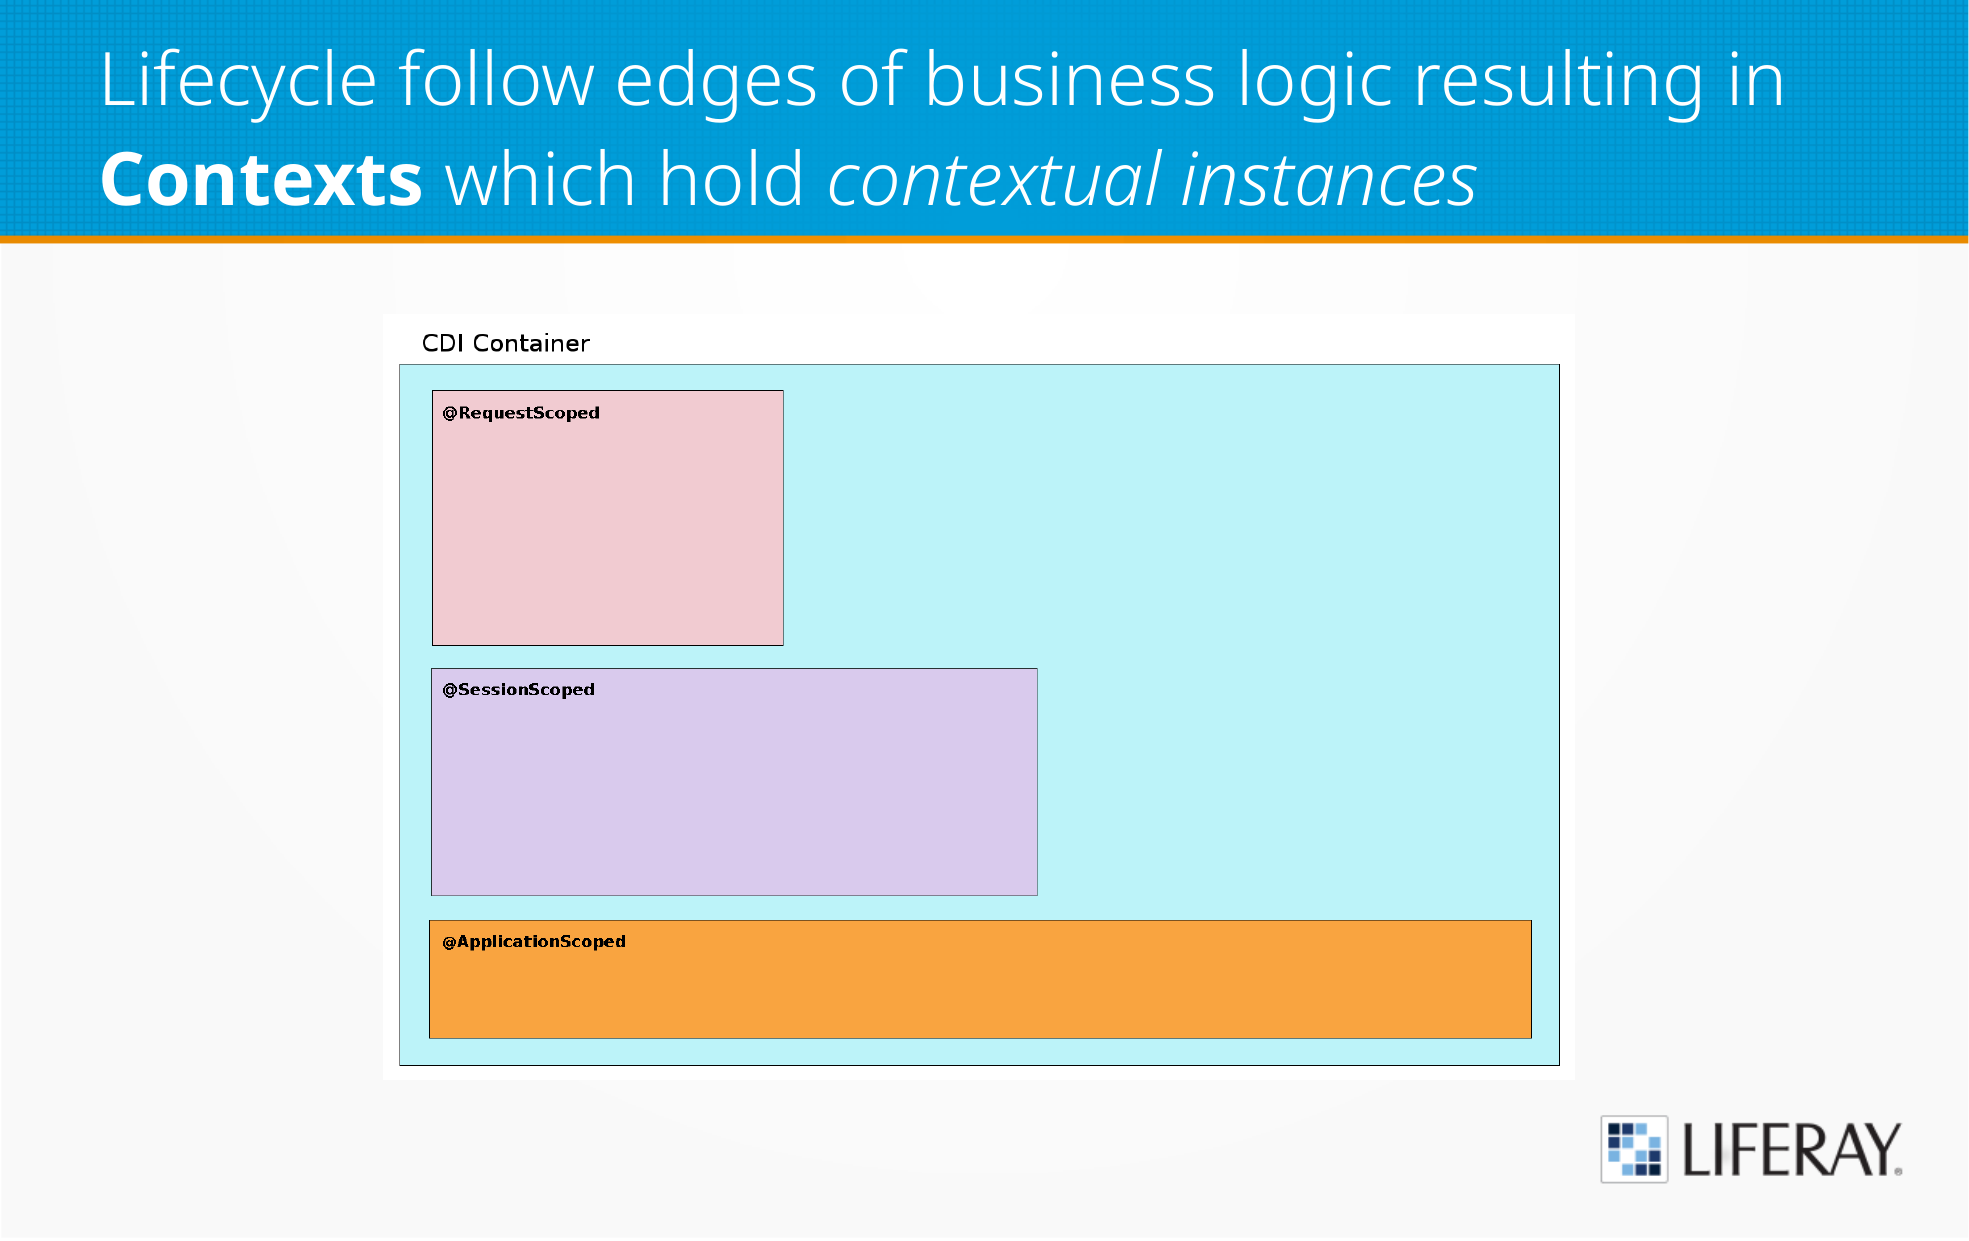

# Lifecycle follow edges of business logic resulting in Contexts which hold contextual instances